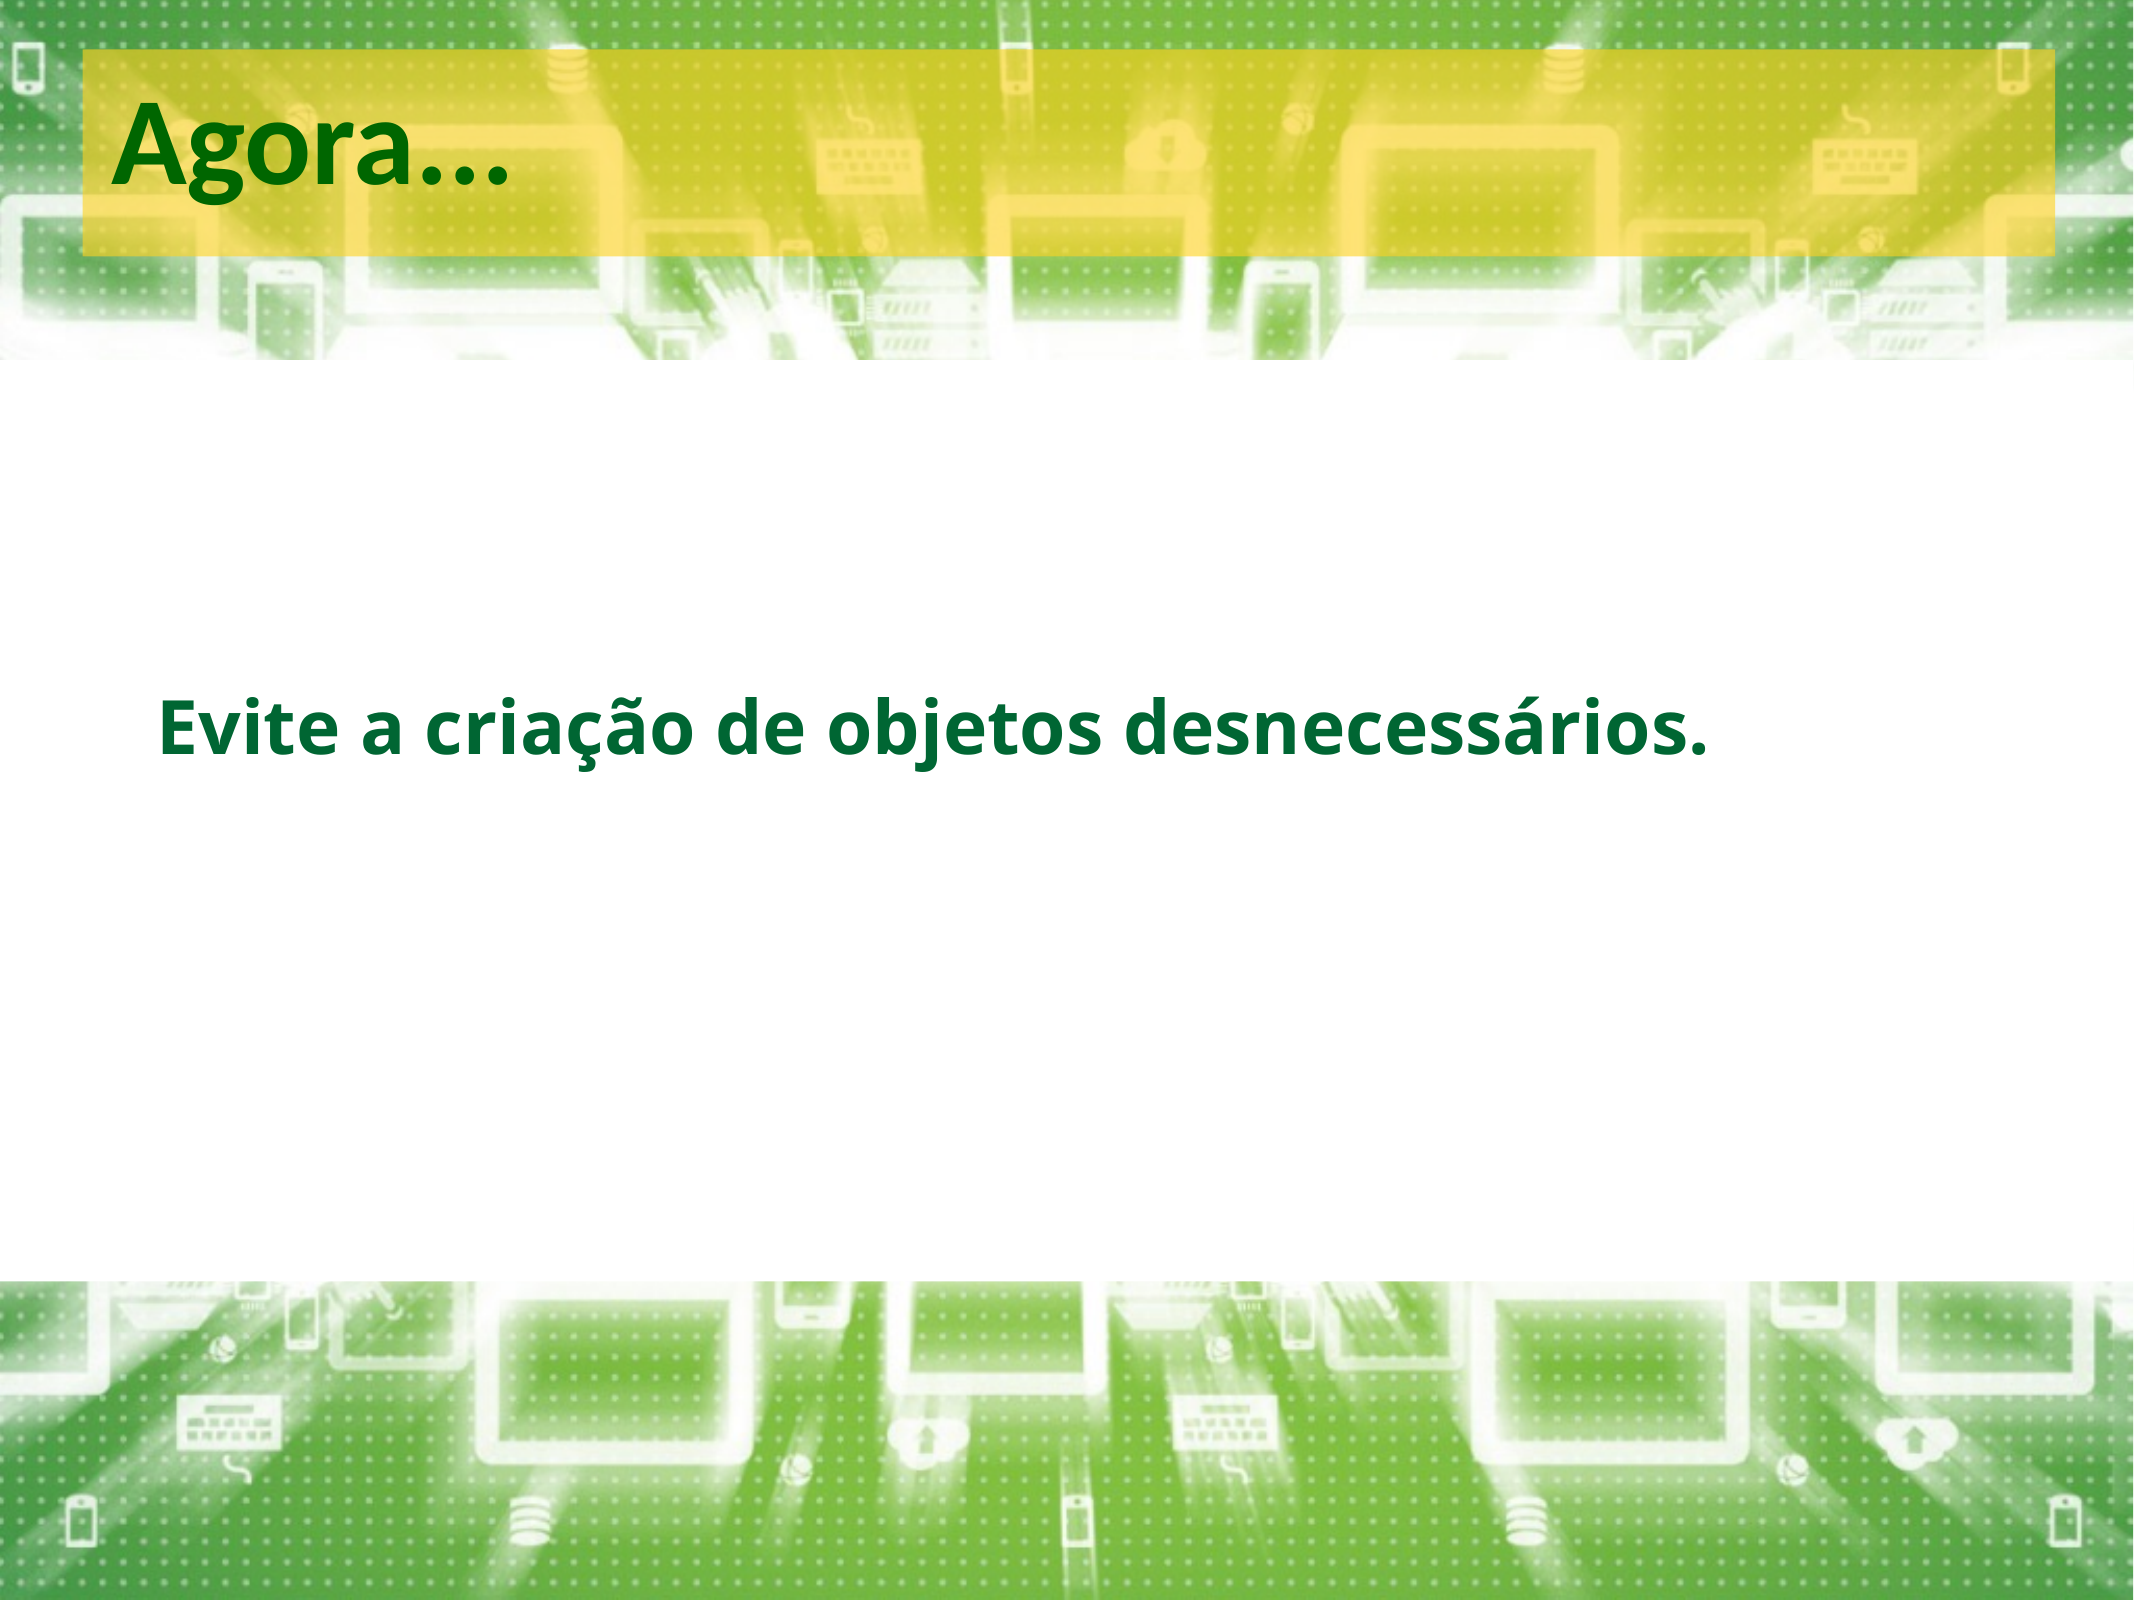

# Agora...
Evite a criação de objetos desnecessários.